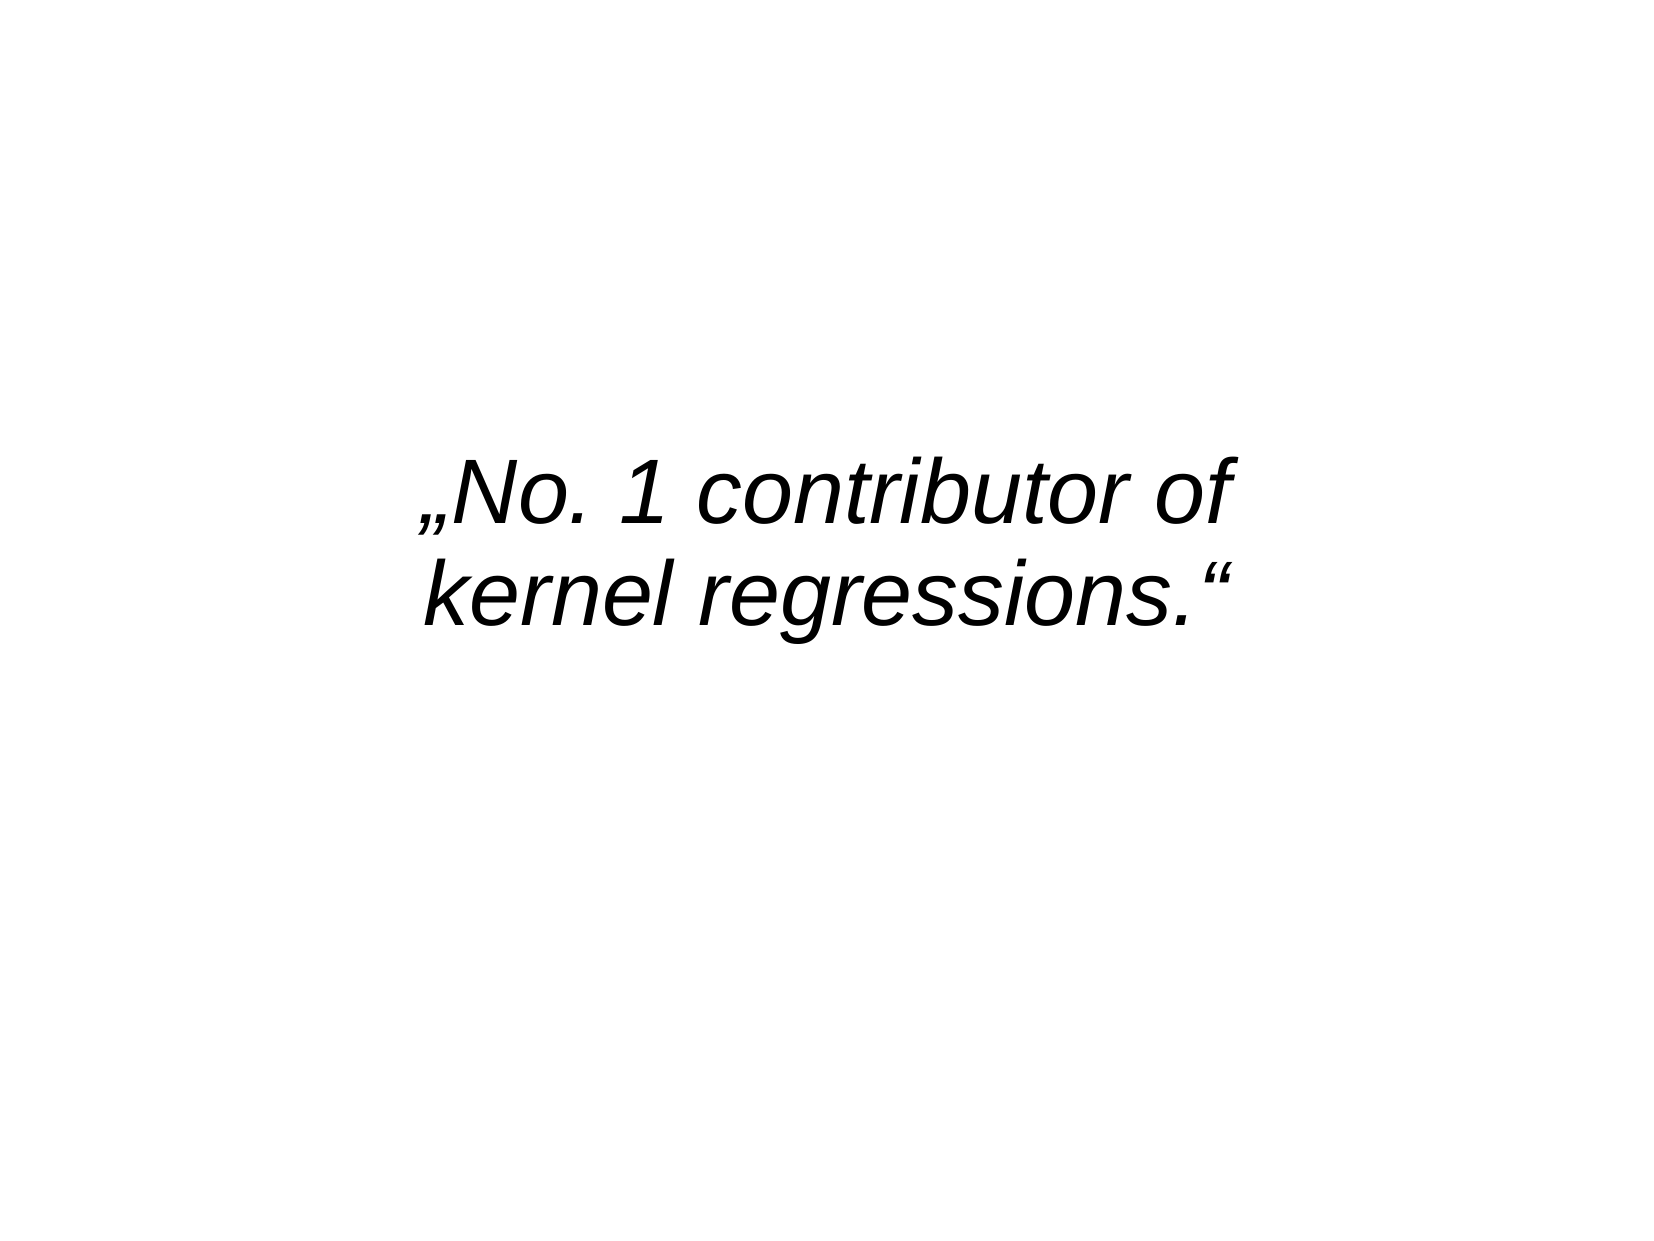

# „No. 1 contributor of kernel regressions.“